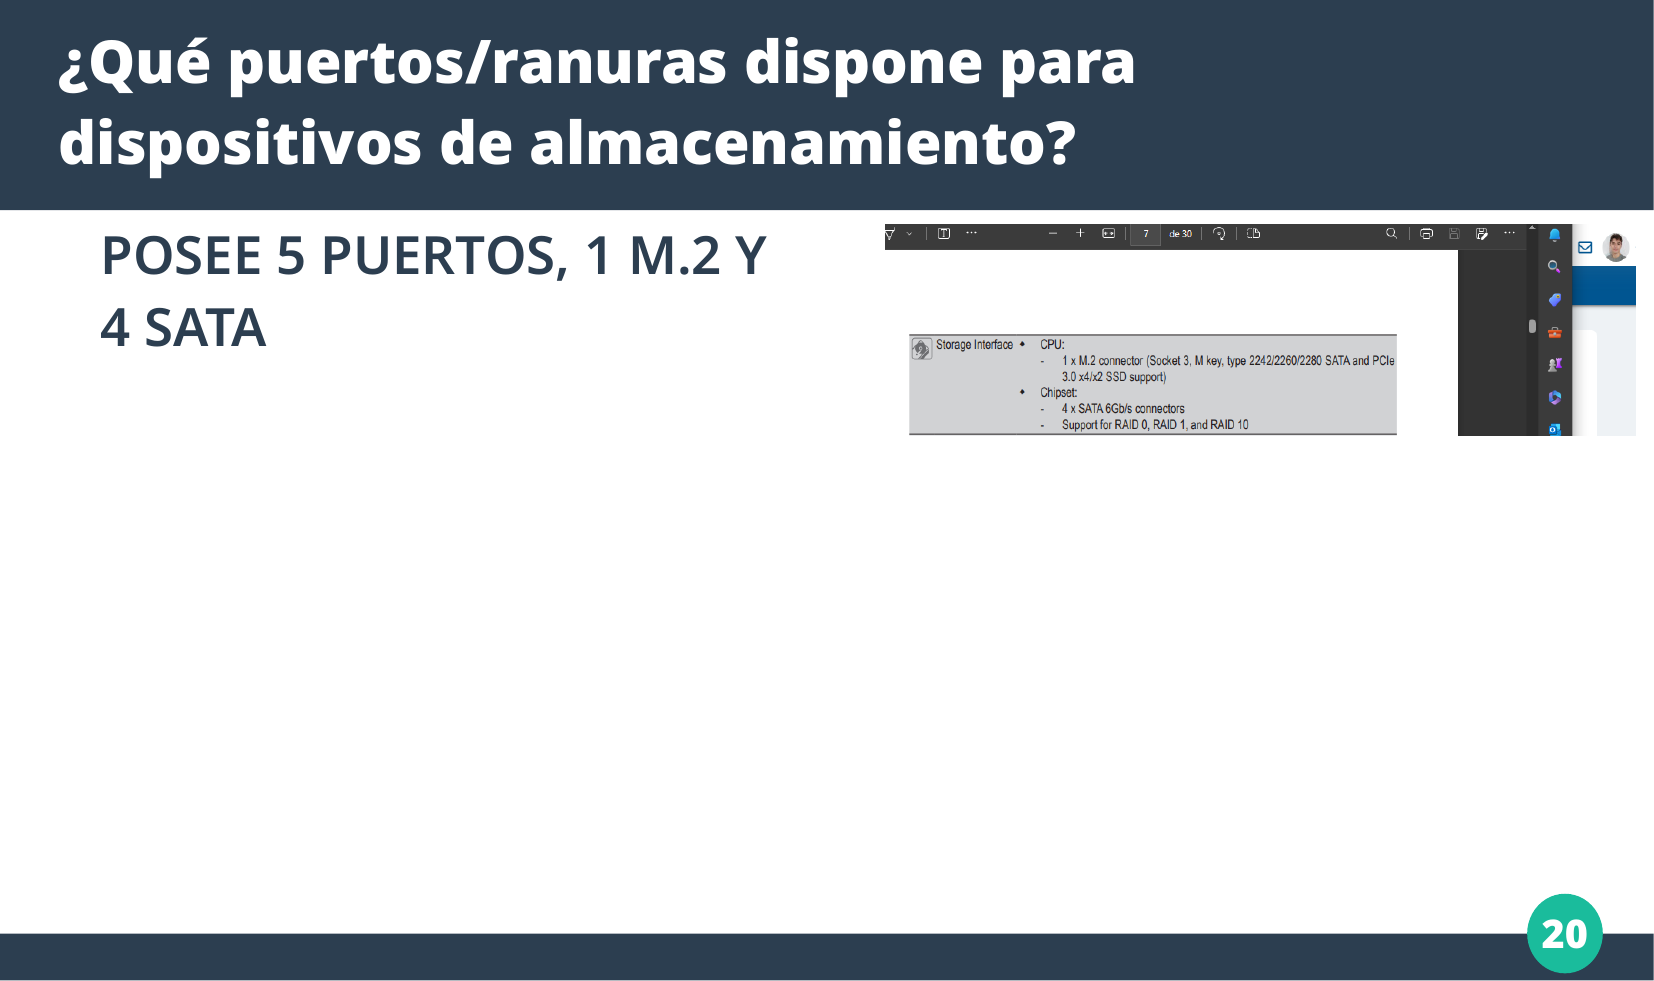

# ¿Qué puertos/ranuras dispone para dispositivos de almacenamiento?
POSEE 5 PUERTOS, 1 M.2 Y 4 SATA